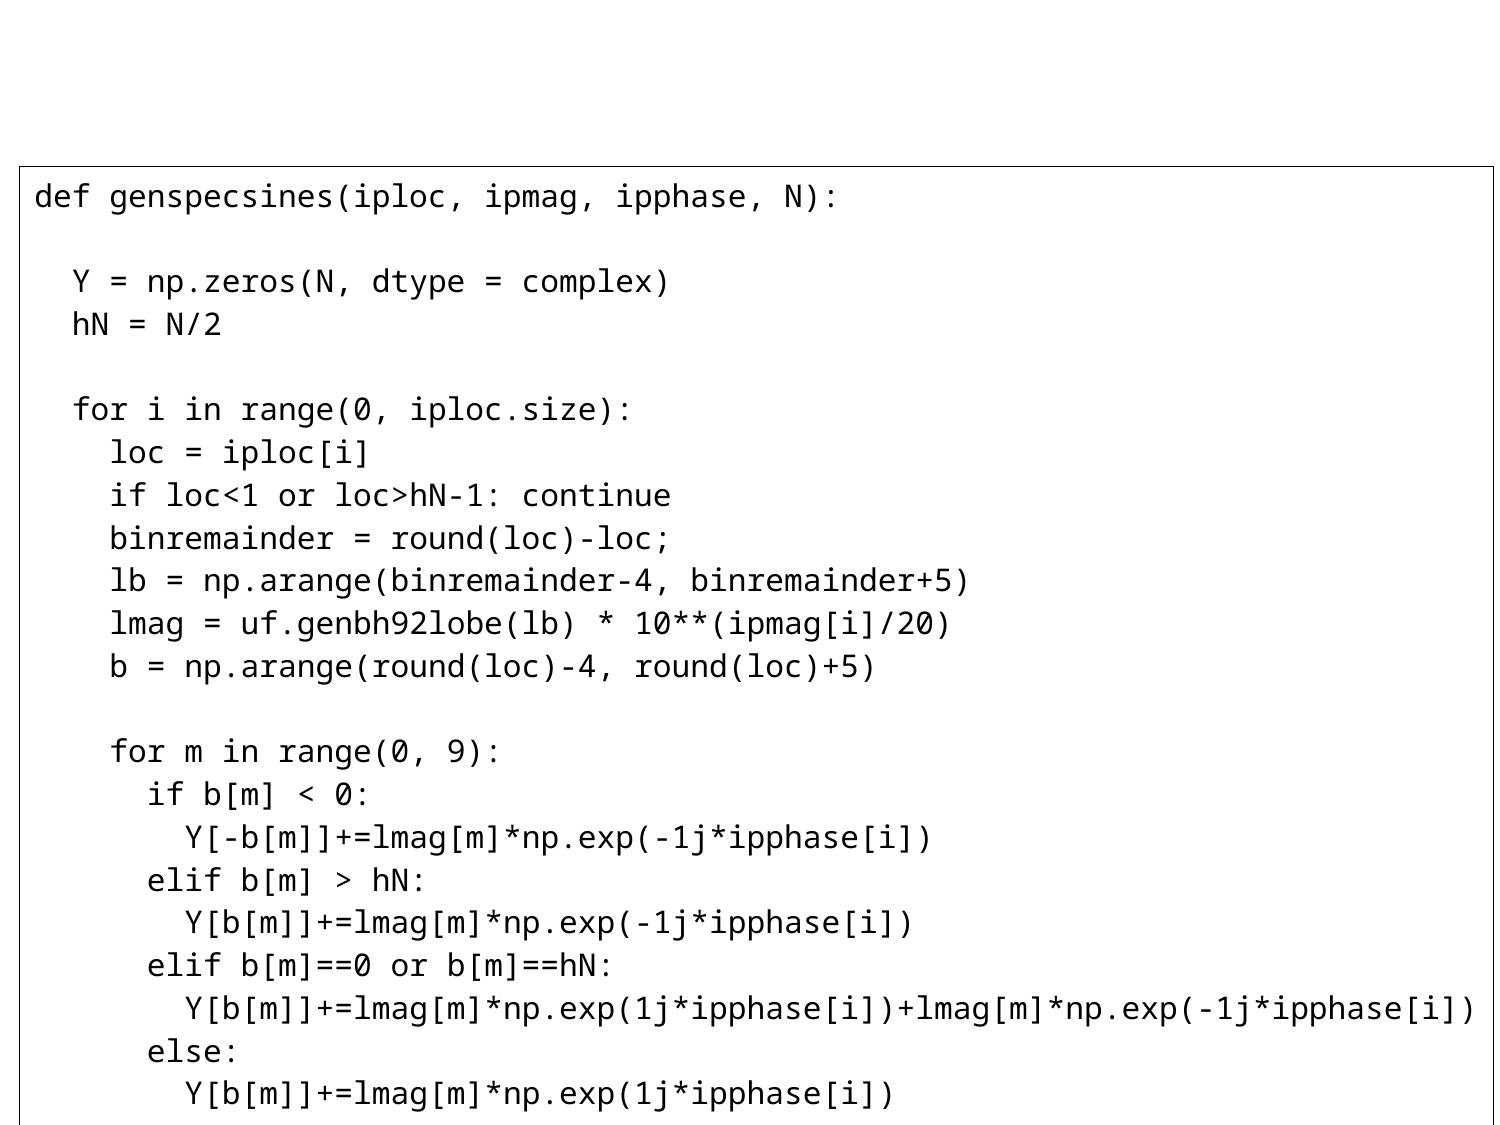

def genspecsines(iploc, ipmag, ipphase, N):
 Y = np.zeros(N, dtype = complex)
 hN = N/2
 for i in range(0, iploc.size):
 loc = iploc[i]
 if loc<1 or loc>hN-1: continue
 binremainder = round(loc)-loc;
 lb = np.arange(binremainder-4, binremainder+5)
 lmag = uf.genbh92lobe(lb) * 10**(ipmag[i]/20)
 b = np.arange(round(loc)-4, round(loc)+5)
 for m in range(0, 9):
 if b[m] < 0:
 Y[-b[m]]+=lmag[m]*np.exp(-1j*ipphase[i])
 elif b[m] > hN:
 Y[b[m]]+=lmag[m]*np.exp(-1j*ipphase[i])
 elif b[m]==0 or b[m]==hN:
 Y[b[m]]+=lmag[m]*np.exp(1j*ipphase[i])+lmag[m]*np.exp(-1j*ipphase[i])
 else:
 Y[b[m]]+=lmag[m]*np.exp(1j*ipphase[i])
 Y[hN+1:] = Y[hN-1:0:-1].conjugate()